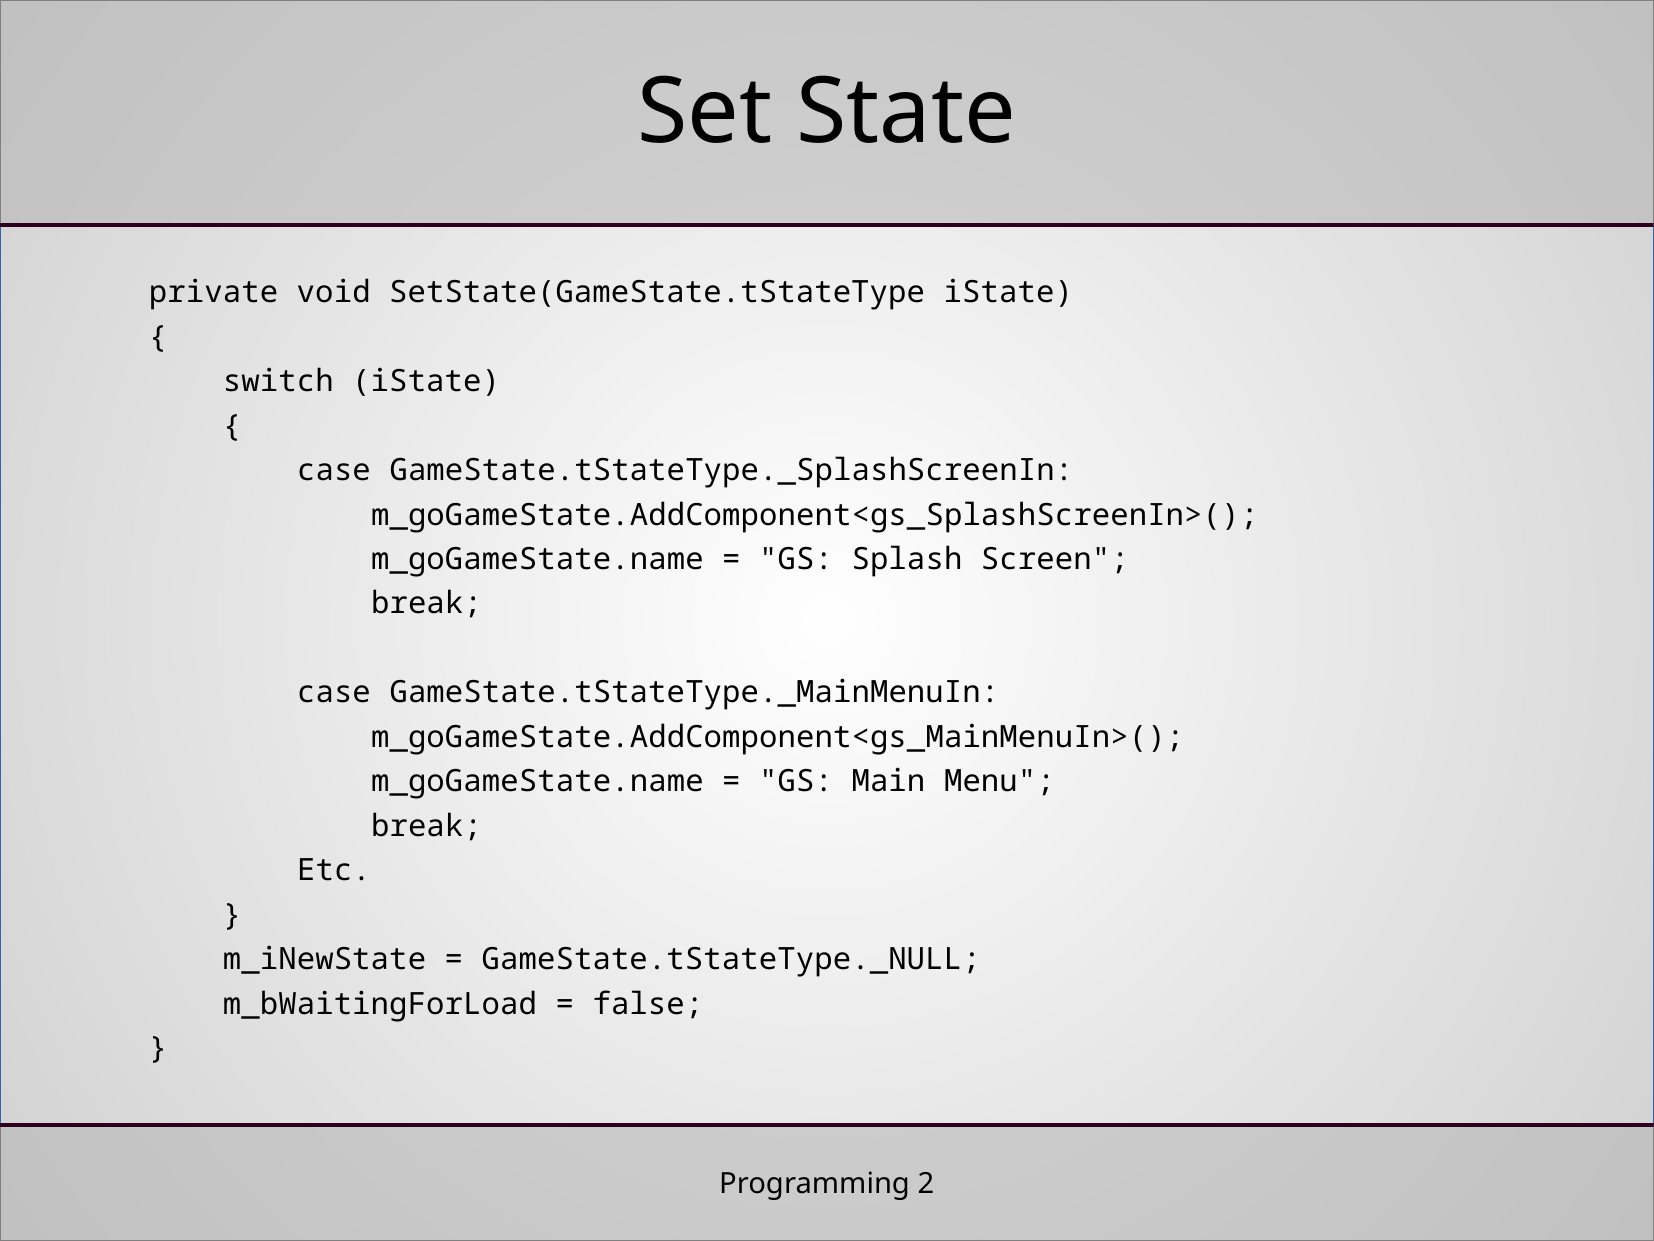

# Set State
 private void SetState(GameState.tStateType iState)
 {
 switch (iState)
 {
 case GameState.tStateType._SplashScreenIn:
 m_goGameState.AddComponent<gs_SplashScreenIn>();
 m_goGameState.name = "GS: Splash Screen";
 break;
 case GameState.tStateType._MainMenuIn:
 m_goGameState.AddComponent<gs_MainMenuIn>();
 m_goGameState.name = "GS: Main Menu";
 break;
 Etc.
 }
 m_iNewState = GameState.tStateType._NULL;
 m_bWaitingForLoad = false;
 }